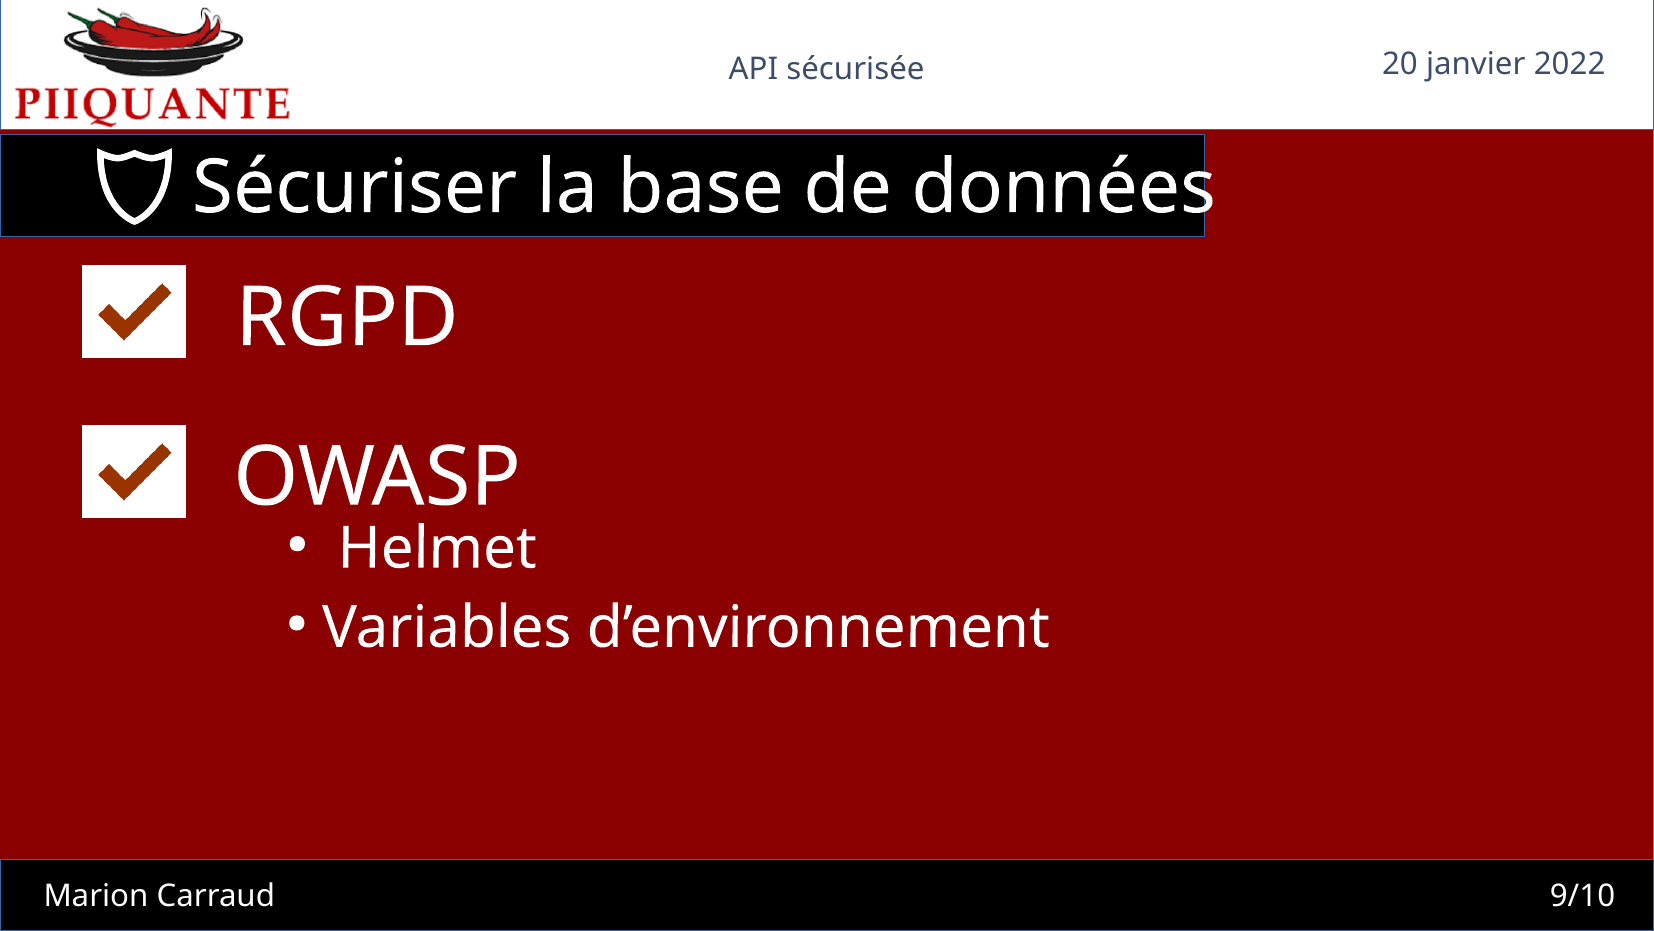

API sécurisée
# 20 janvier 2022
Sécuriser la base de données
RGPD
OWASP
 Helmet
Variables d’environnement
Marion Carraud
9/10